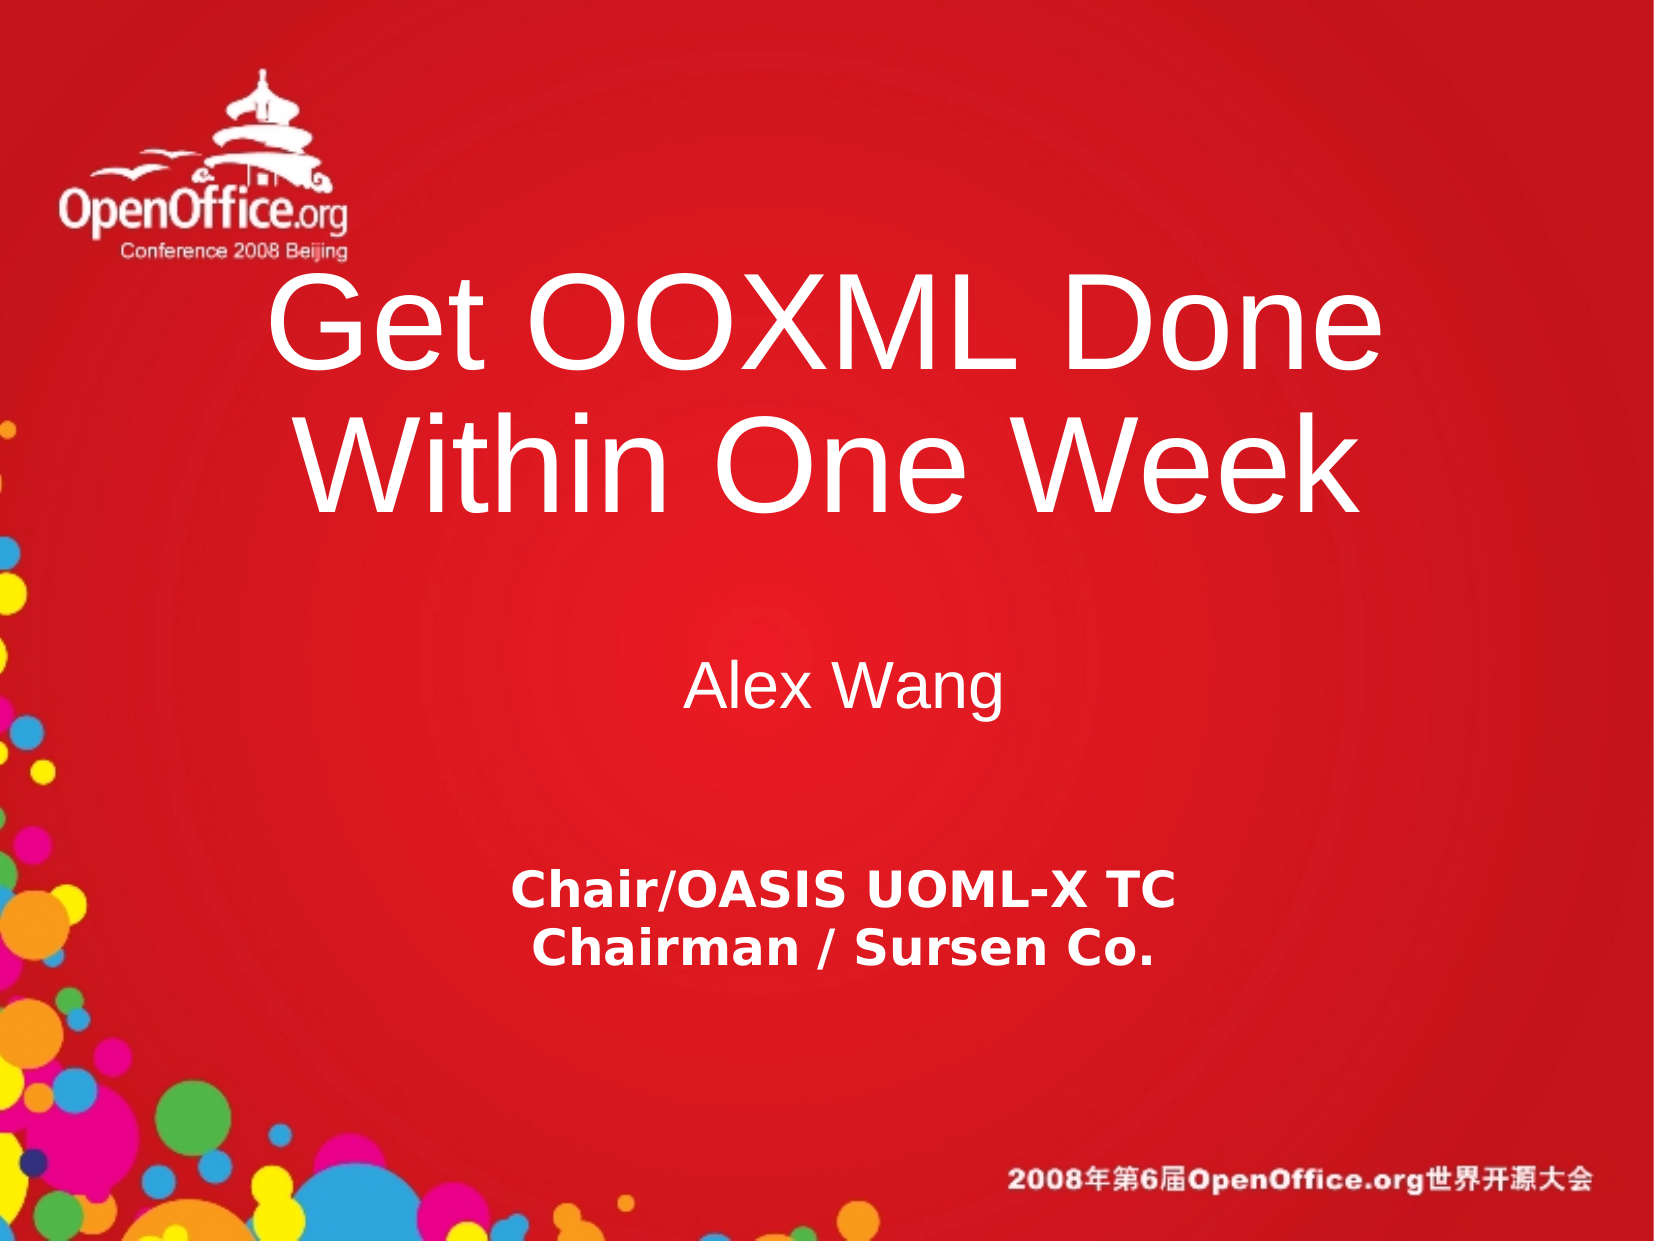

# Get OOXML Done Within One Week
Alex Wang
Chair/OASIS UOML-X TC
Chairman / Sursen Co.
2